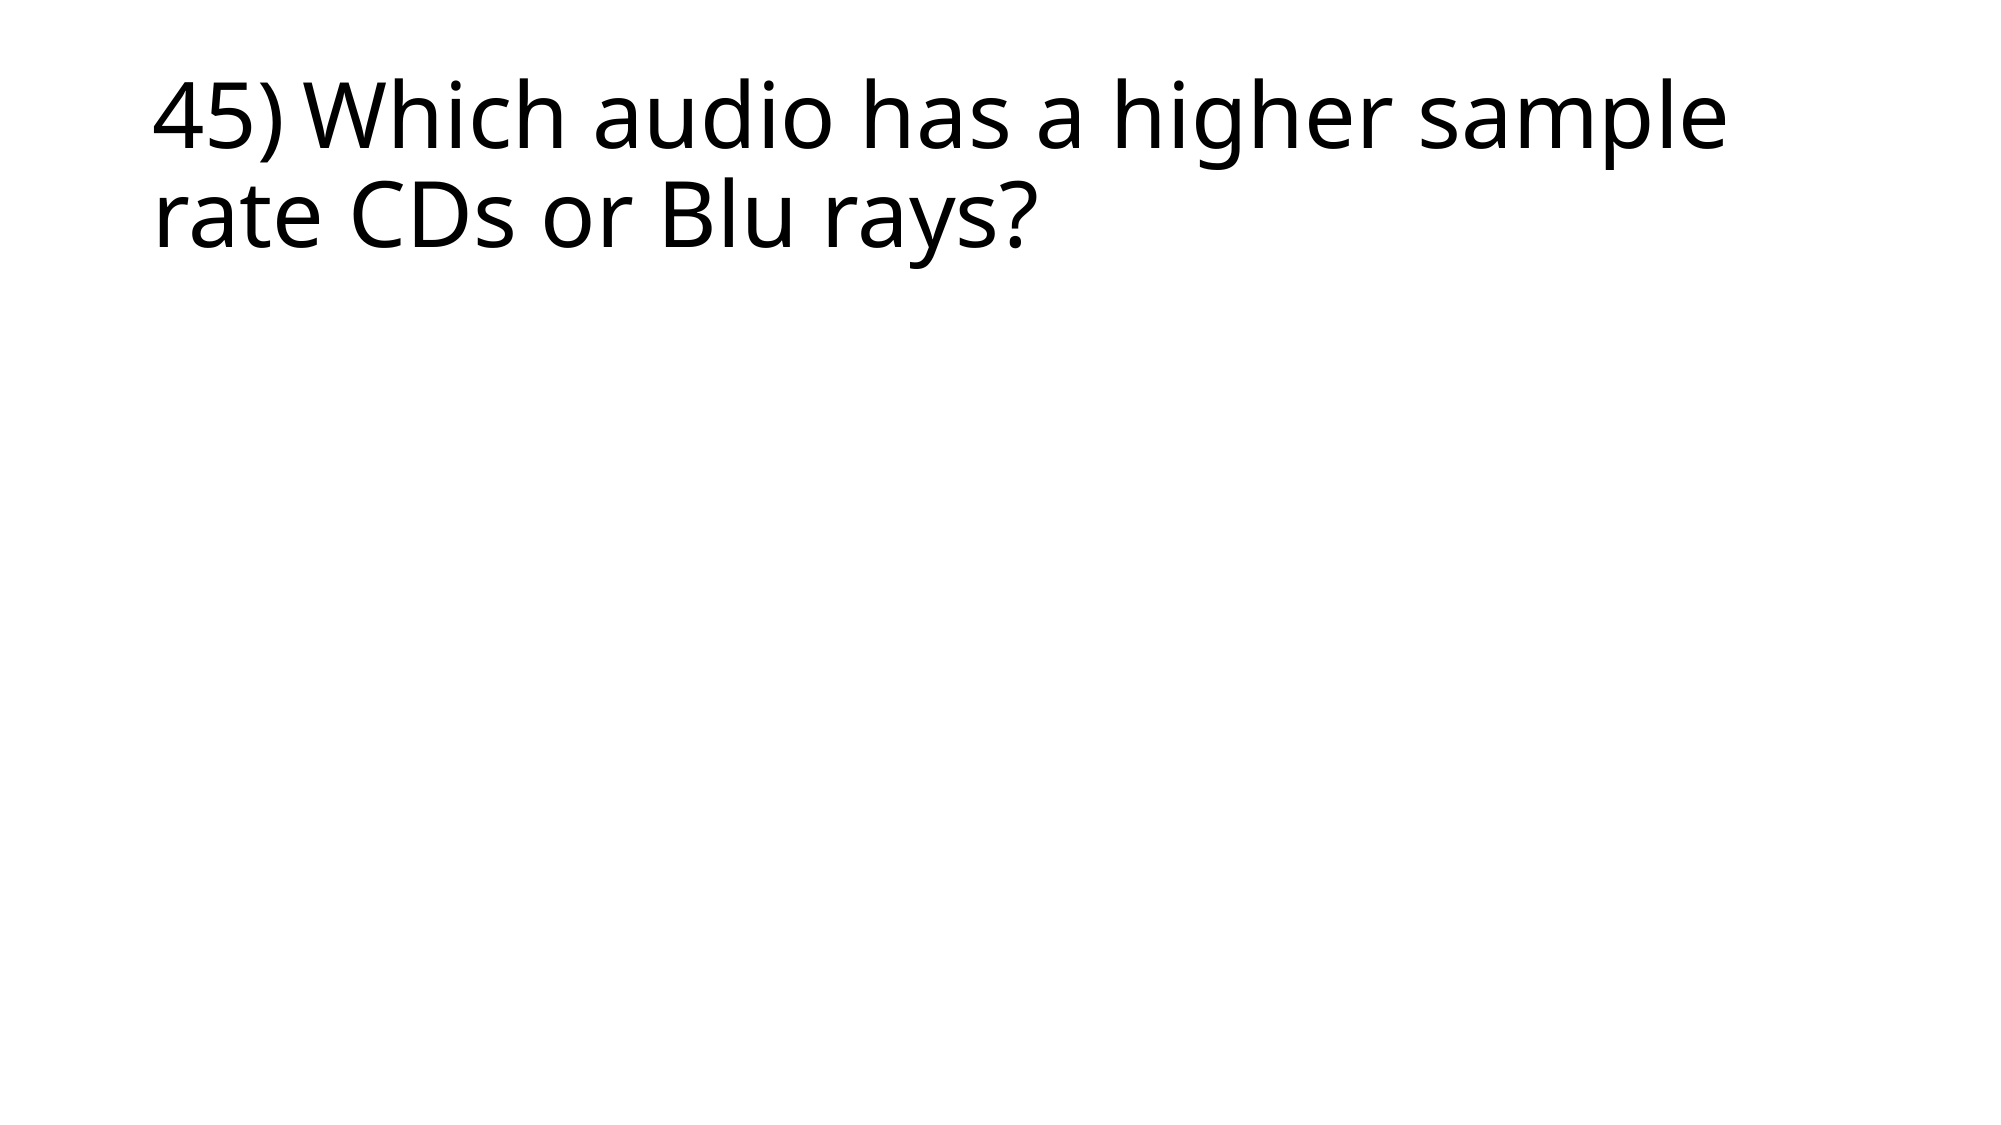

# 45)	Which audio has a higher sample rate CDs or Blu rays?